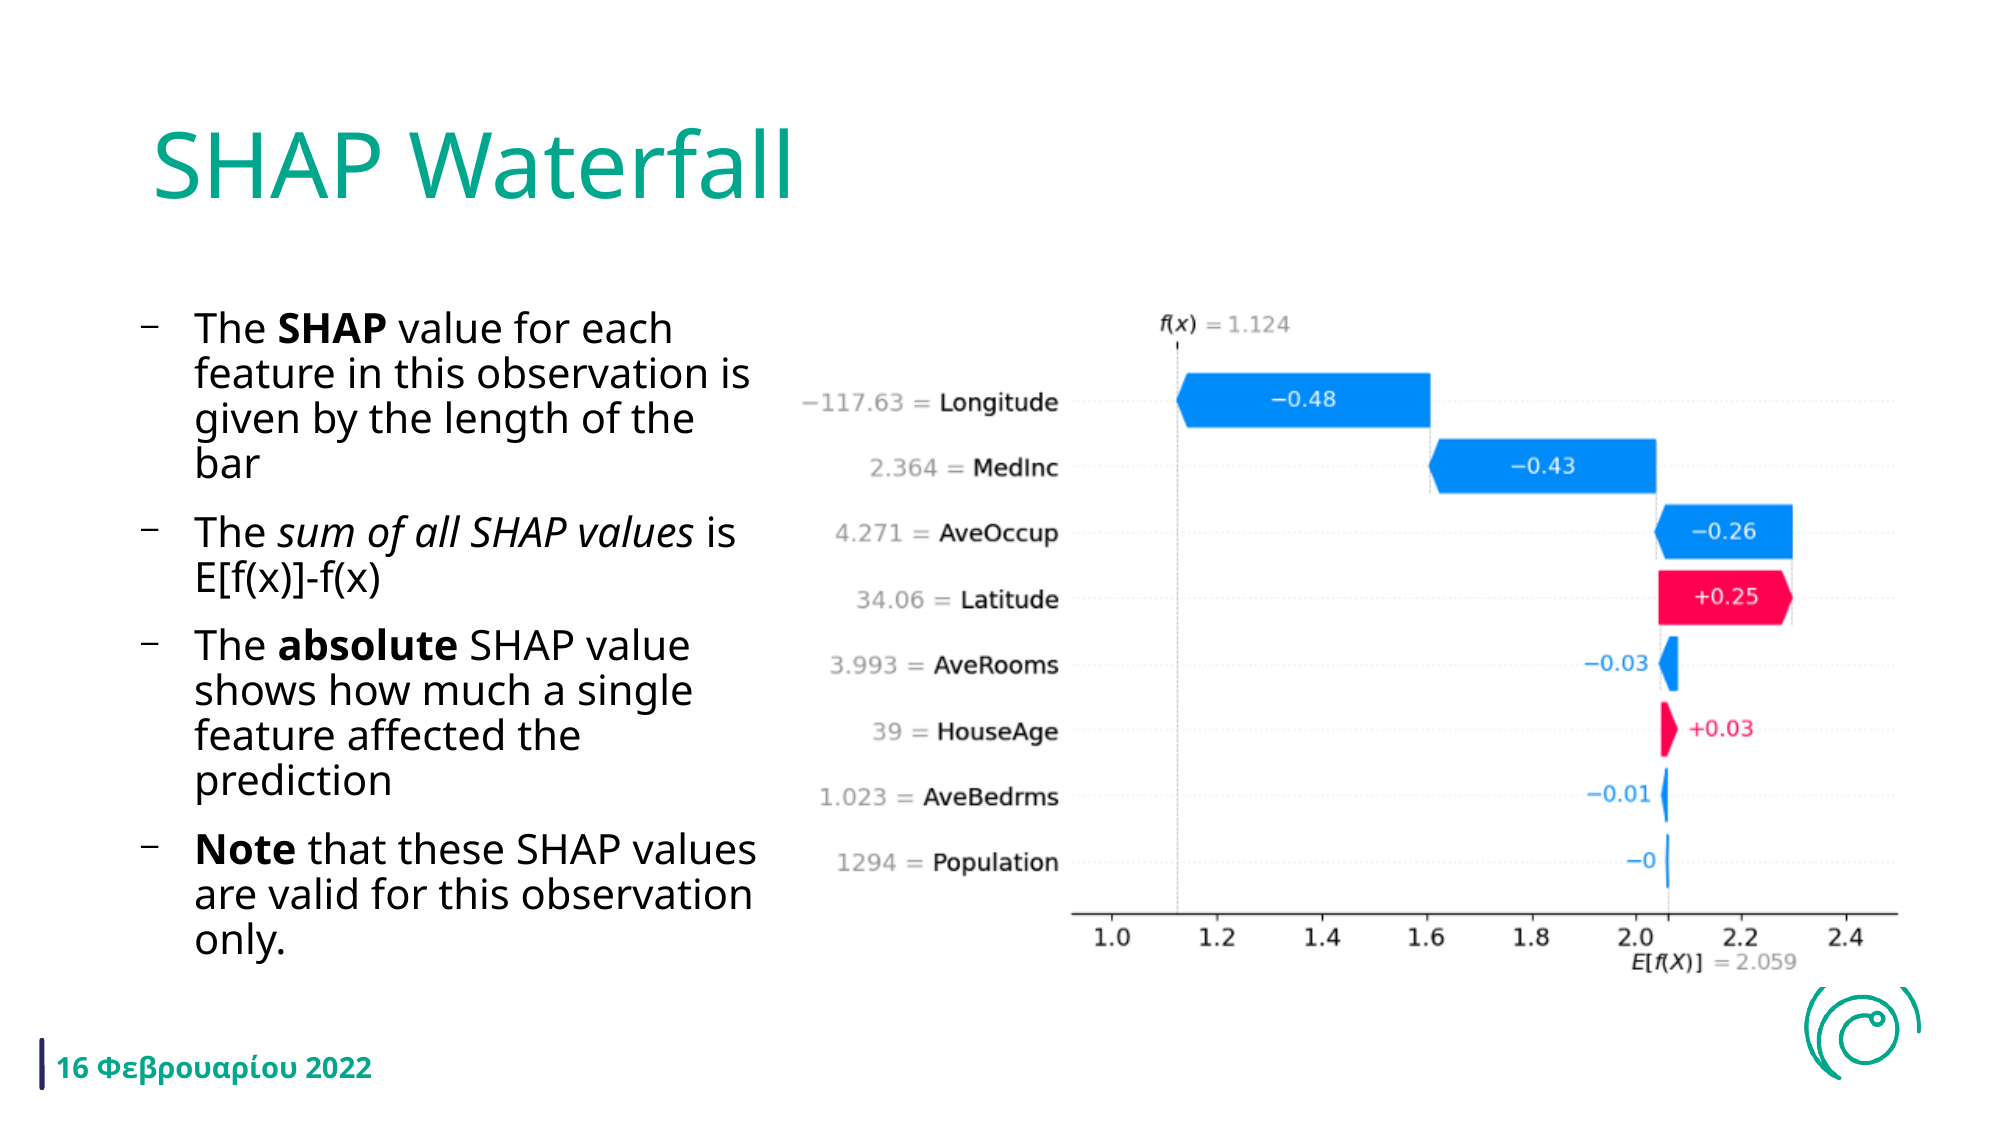

# SHAP Waterfall
The SHAP value for each feature in this observation is given by the length of the bar
The sum of all SHAP values is E[f(x)]-f(x)
The absolute SHAP value shows how much a single feature affected the prediction
Note that these SHAP values are valid for this observation only.